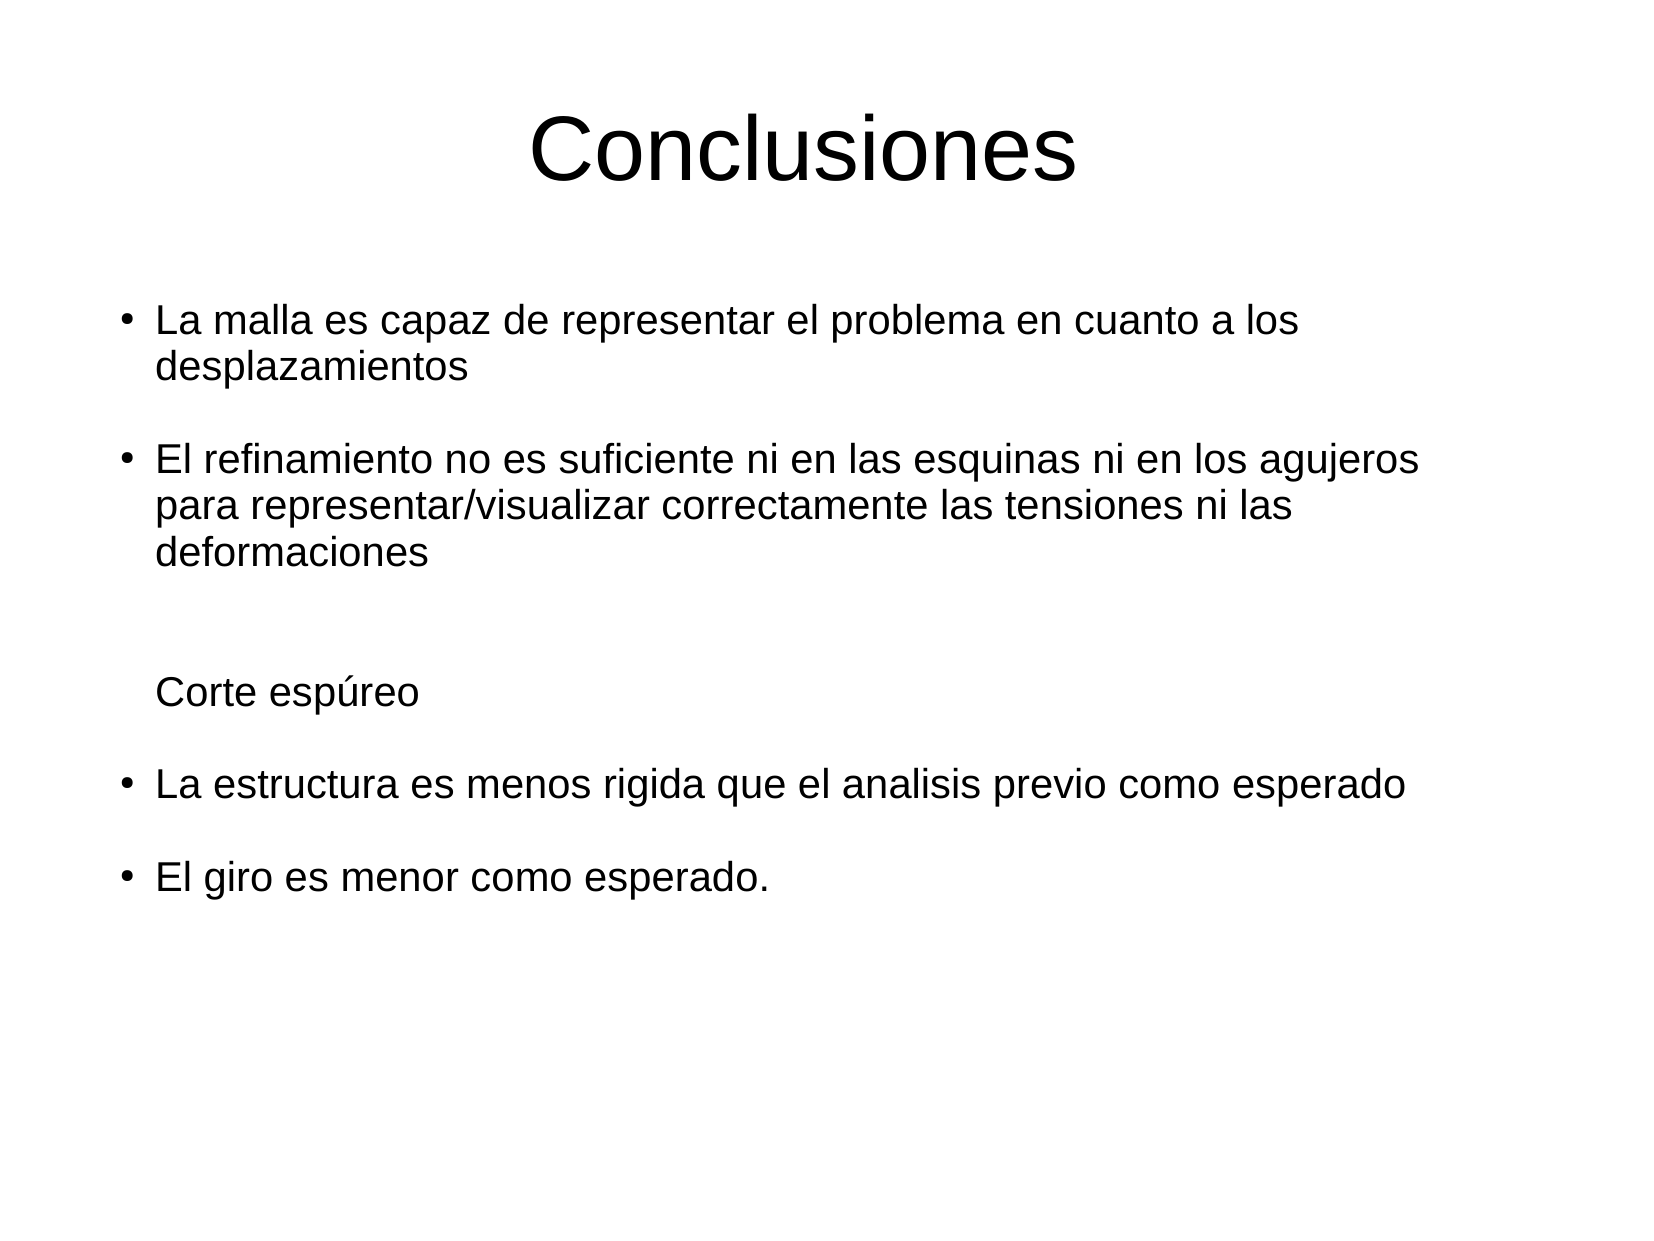

# Conclusiones
La malla es capaz de representar el problema en cuanto a los desplazamientos
El refinamiento no es suficiente ni en las esquinas ni en los agujeros para representar/visualizar correctamente las tensiones ni las deformaciones
Corte espúreo
La estructura es menos rigida que el analisis previo como esperado
El giro es menor como esperado.